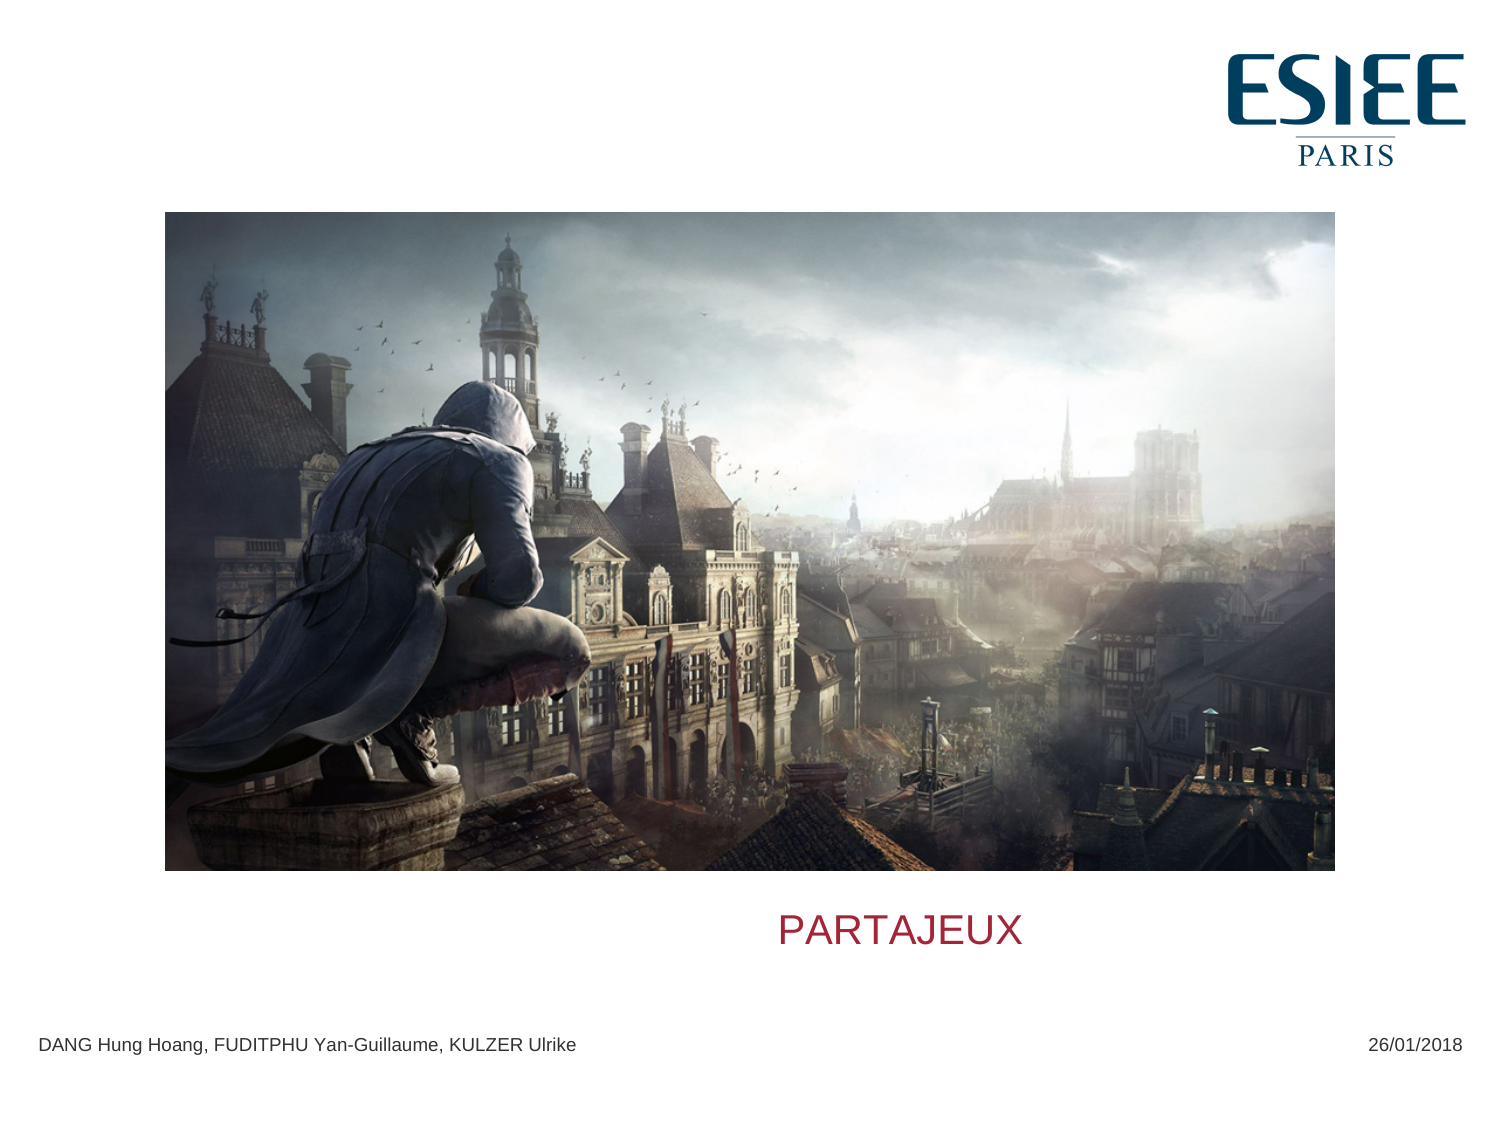

PARTAJEUX
DANG Hung Hoang, FUDITPHU Yan-Guillaume, KULZER Ulrike 26/01/2018